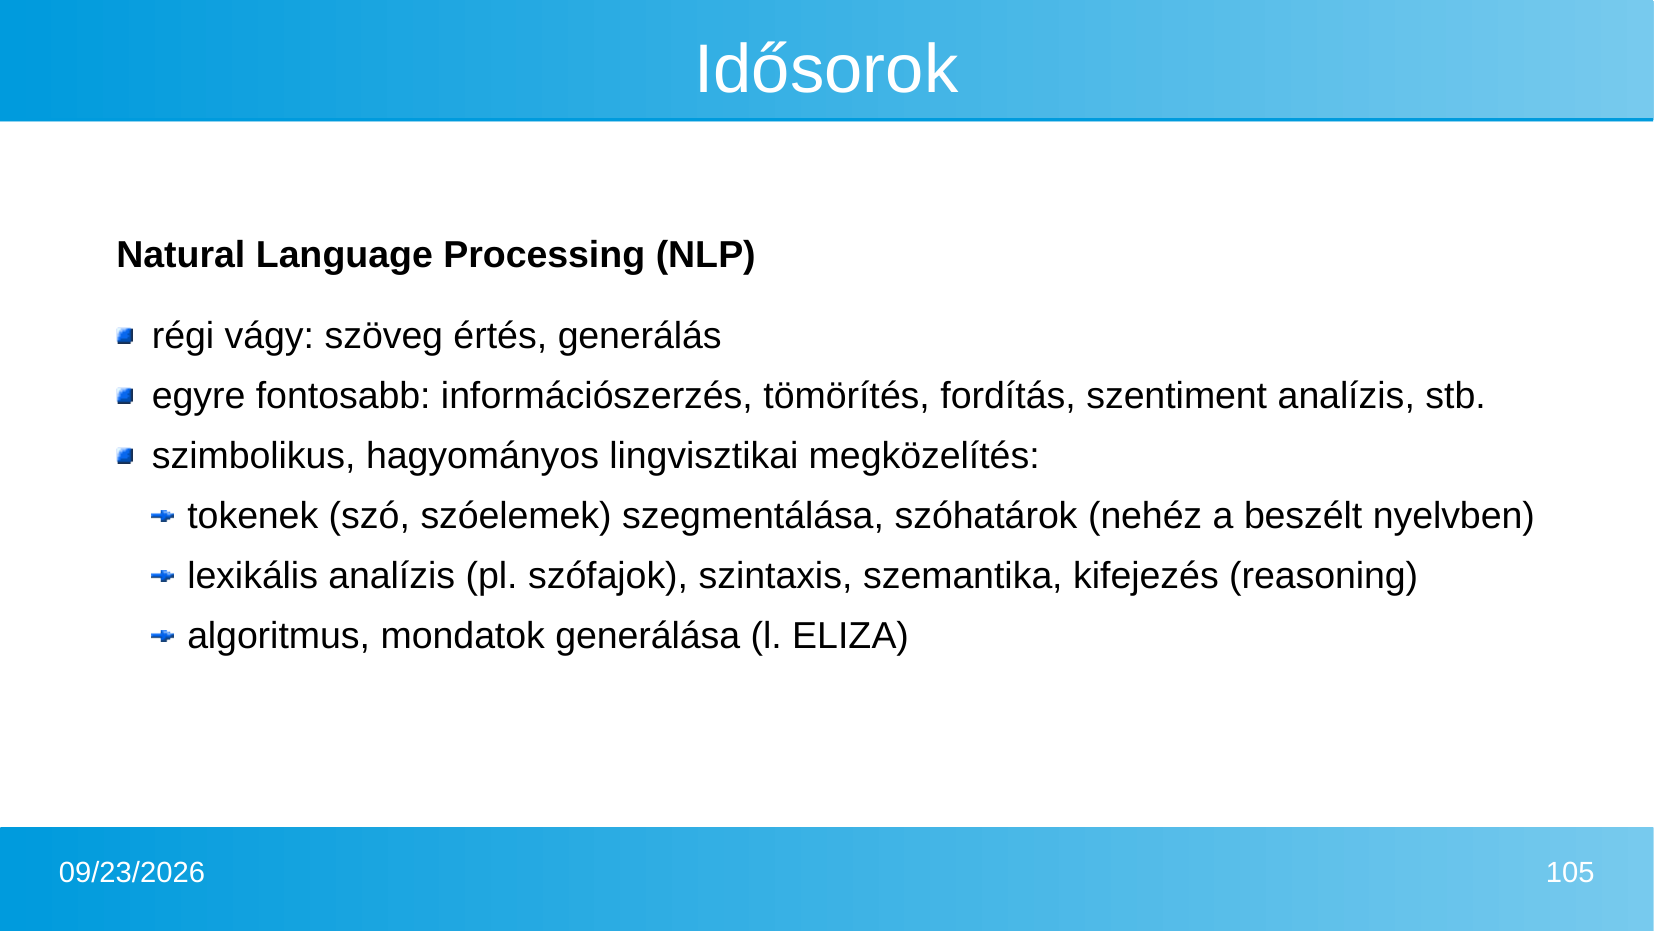

# Idősorok
Natural Language Processing (NLP)
régi vágy: szöveg értés, generálás
egyre fontosabb: információszerzés, tömörítés, fordítás, szentiment analízis, stb.
szimbolikus, hagyományos lingvisztikai megközelítés:
tokenek (szó, szóelemek) szegmentálása, szóhatárok (nehéz a beszélt nyelvben)
lexikális analízis (pl. szófajok), szintaxis, szemantika, kifejezés (reasoning)
algoritmus, mondatok generálása (l. ELIZA)
105